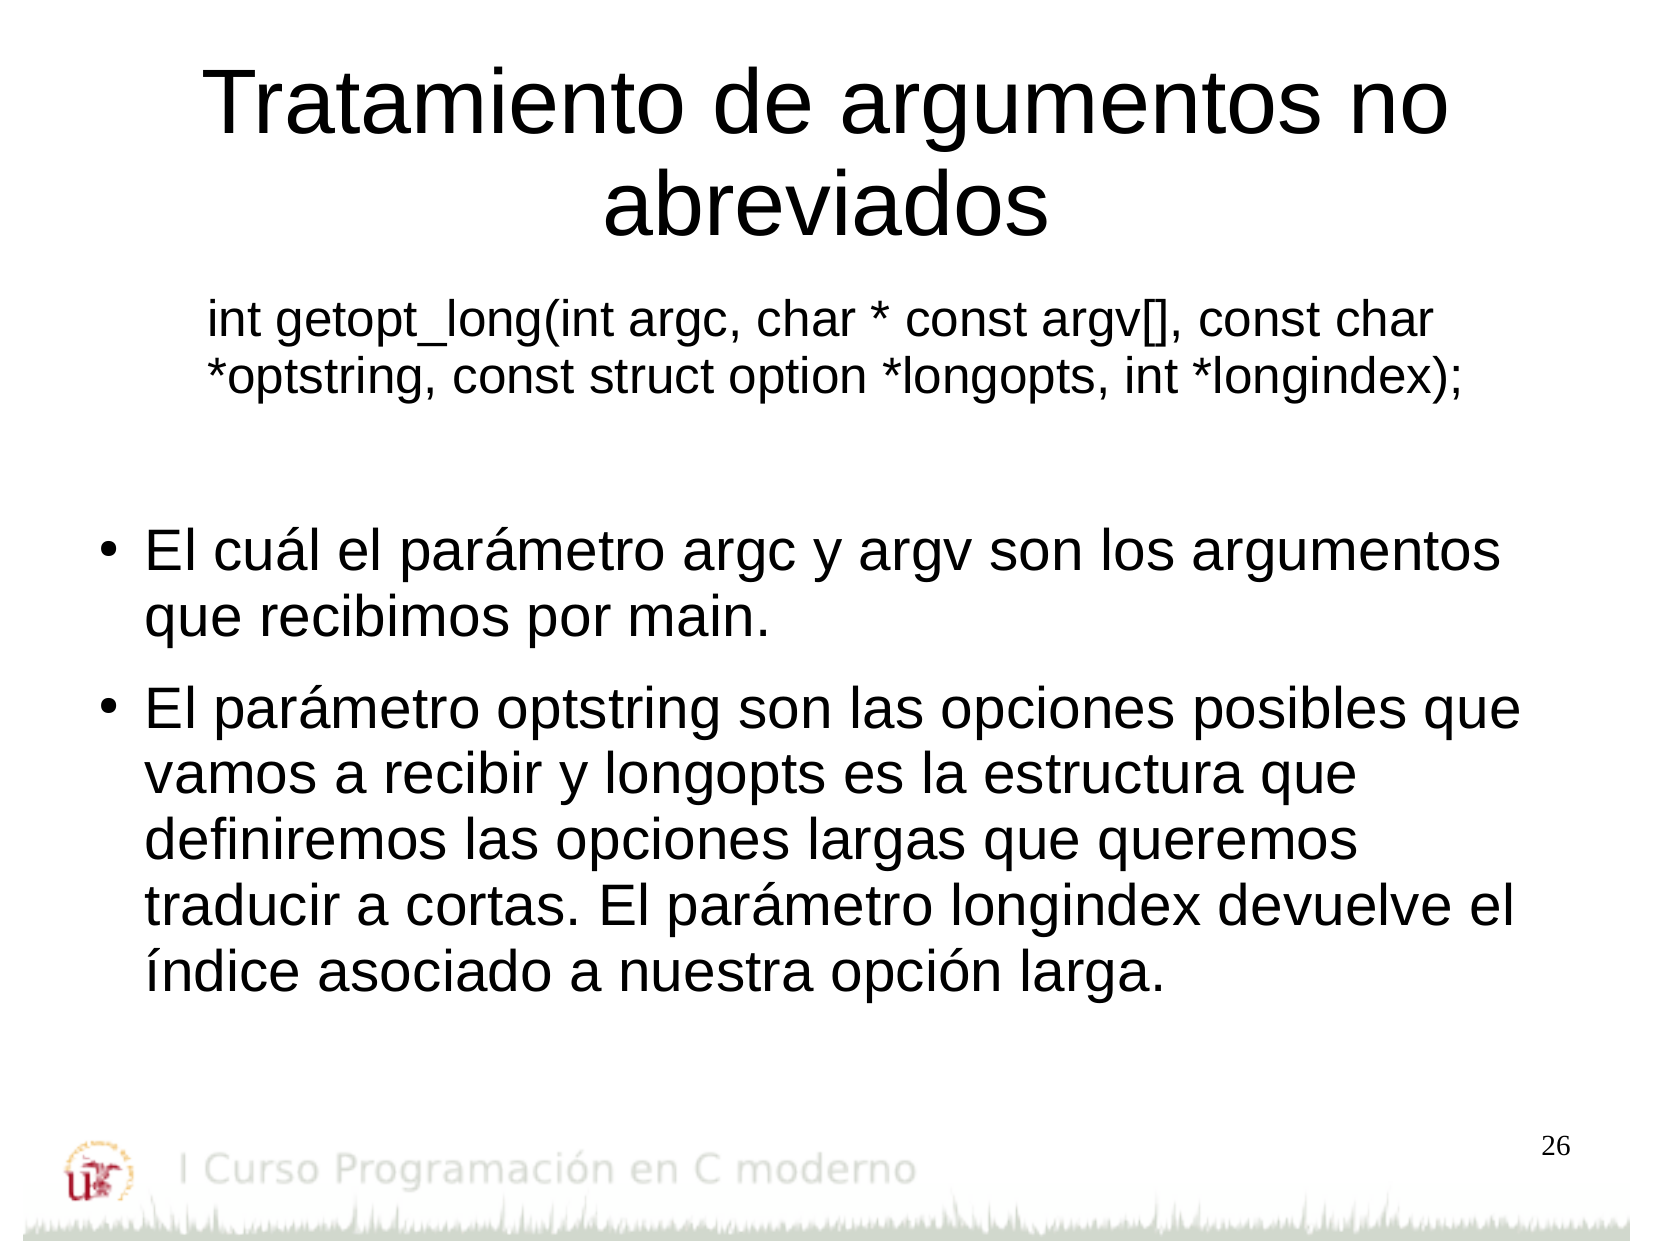

# Tratamiento de argumentos no abreviados
int getopt_long(int argc, char * const argv[], const char *optstring, const struct option *longopts, int *longindex);
El cuál el parámetro argc y argv son los argumentos que recibimos por main.
El parámetro optstring son las opciones posibles que vamos a recibir y longopts es la estructura que definiremos las opciones largas que queremos traducir a cortas. El parámetro longindex devuelve el índice asociado a nuestra opción larga.
26